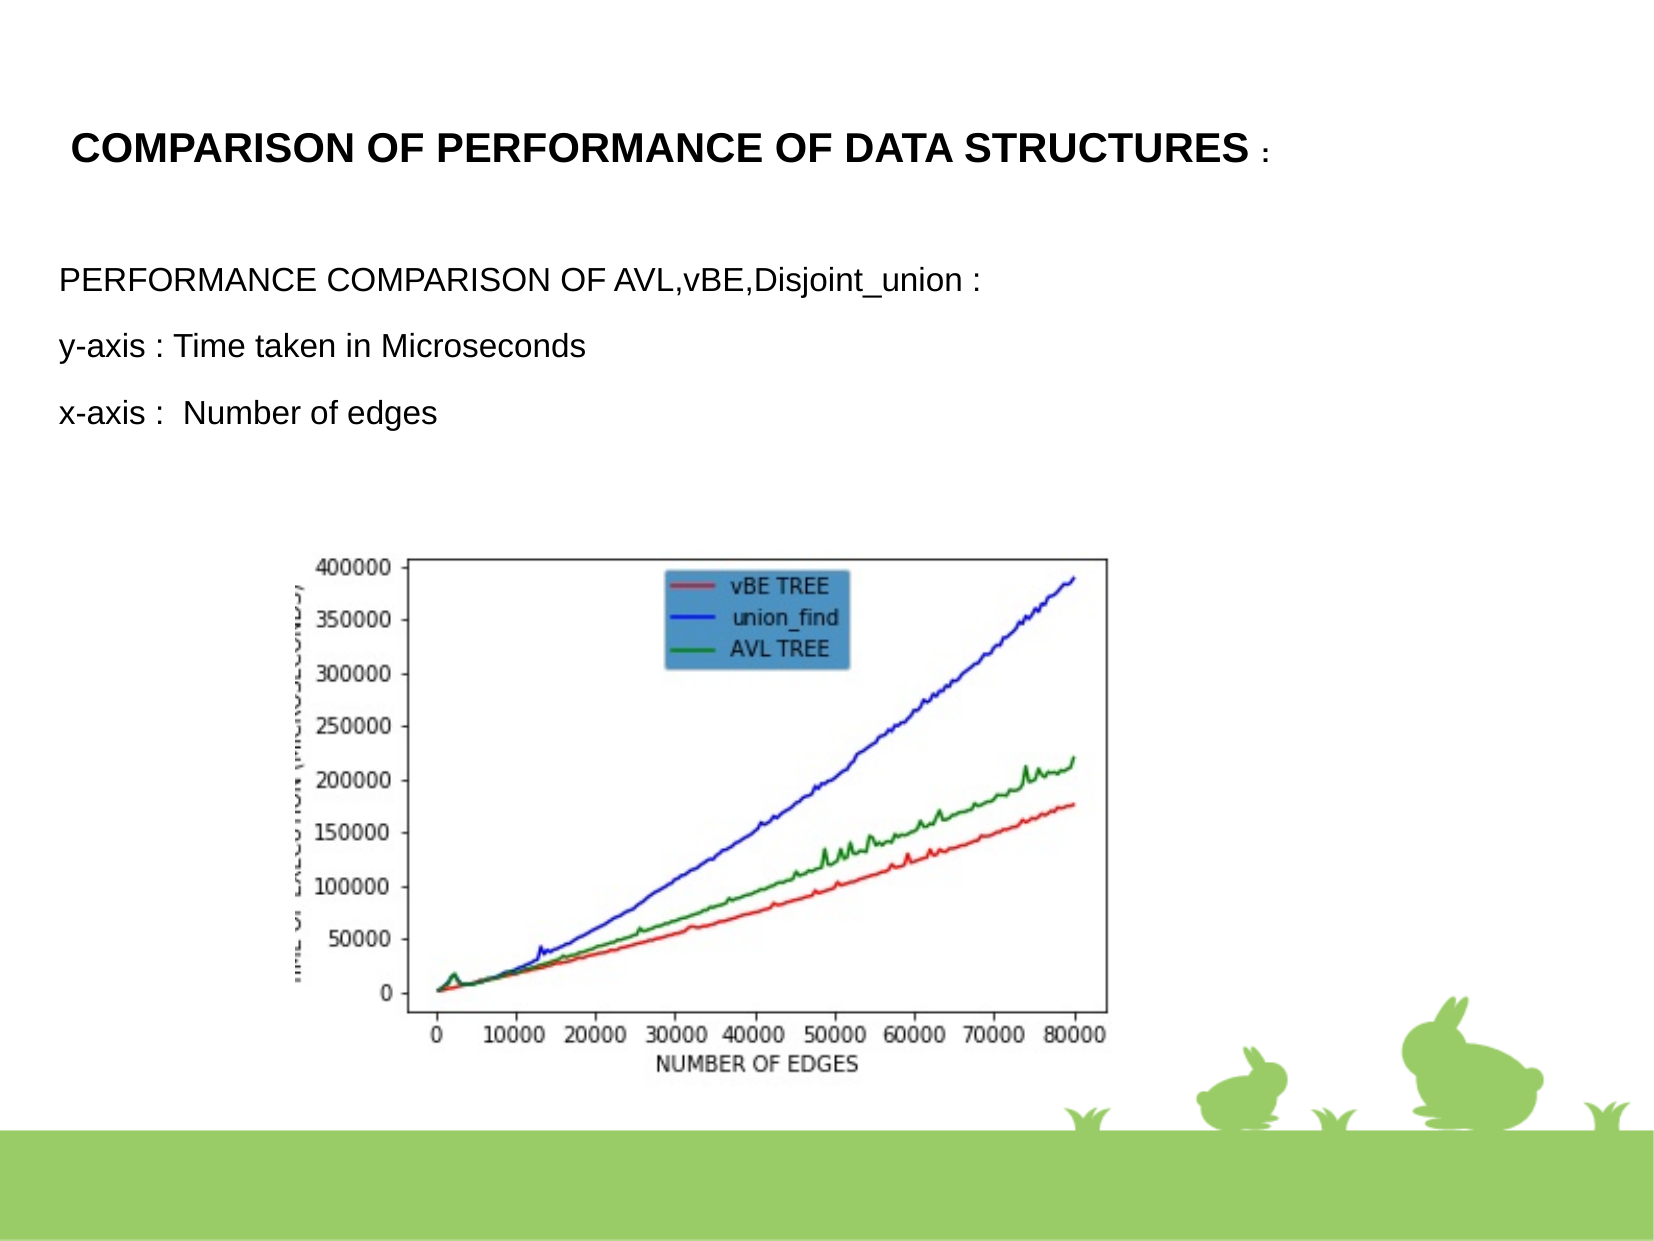

# COMPARISON OF PERFORMANCE OF DATA STRUCTURES :
PERFORMANCE COMPARISON OF AVL,vBE,Disjoint_union :
y-axis : Time taken in Microseconds
x-axis : Number of edges